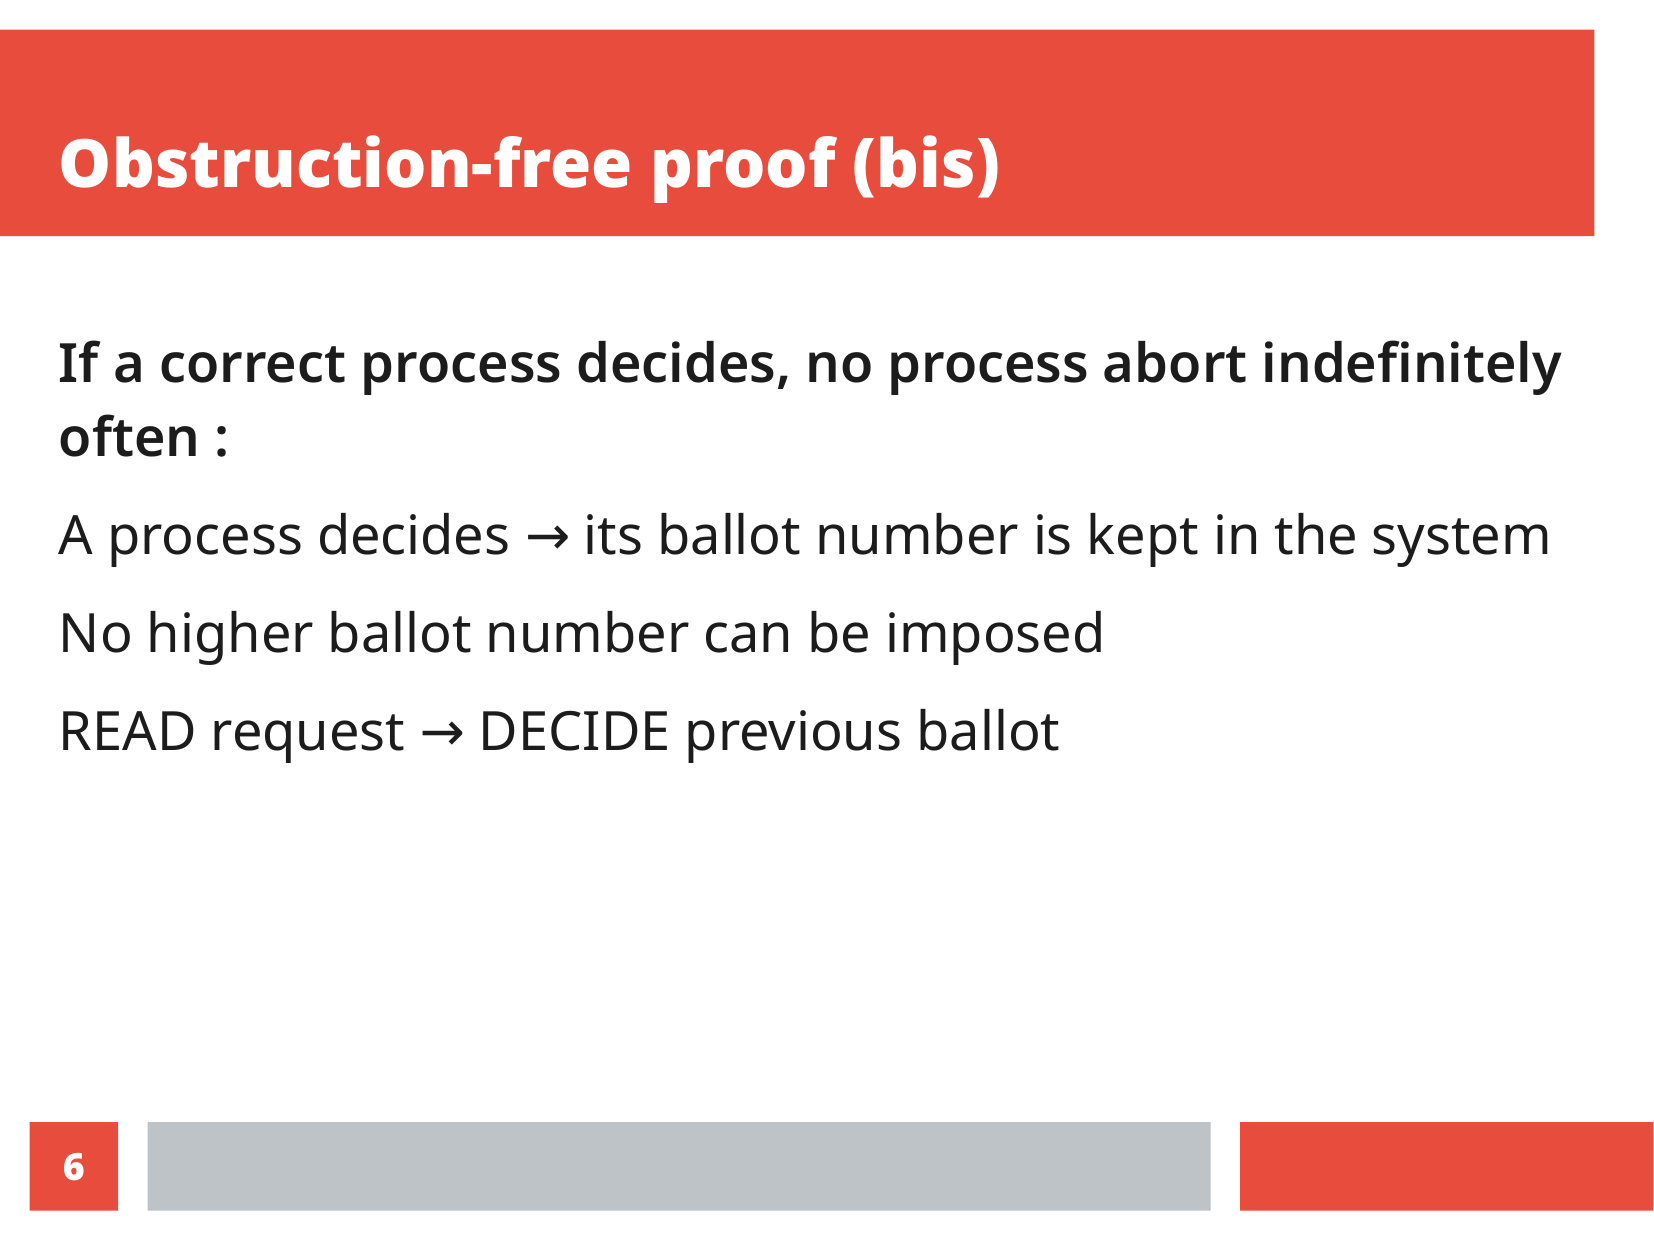

# Obstruction-free proof (bis)
If a correct process decides, no process abort indefinitely often :
A process decides → its ballot number is kept in the system
No higher ballot number can be imposed
READ request → DECIDE previous ballot
6